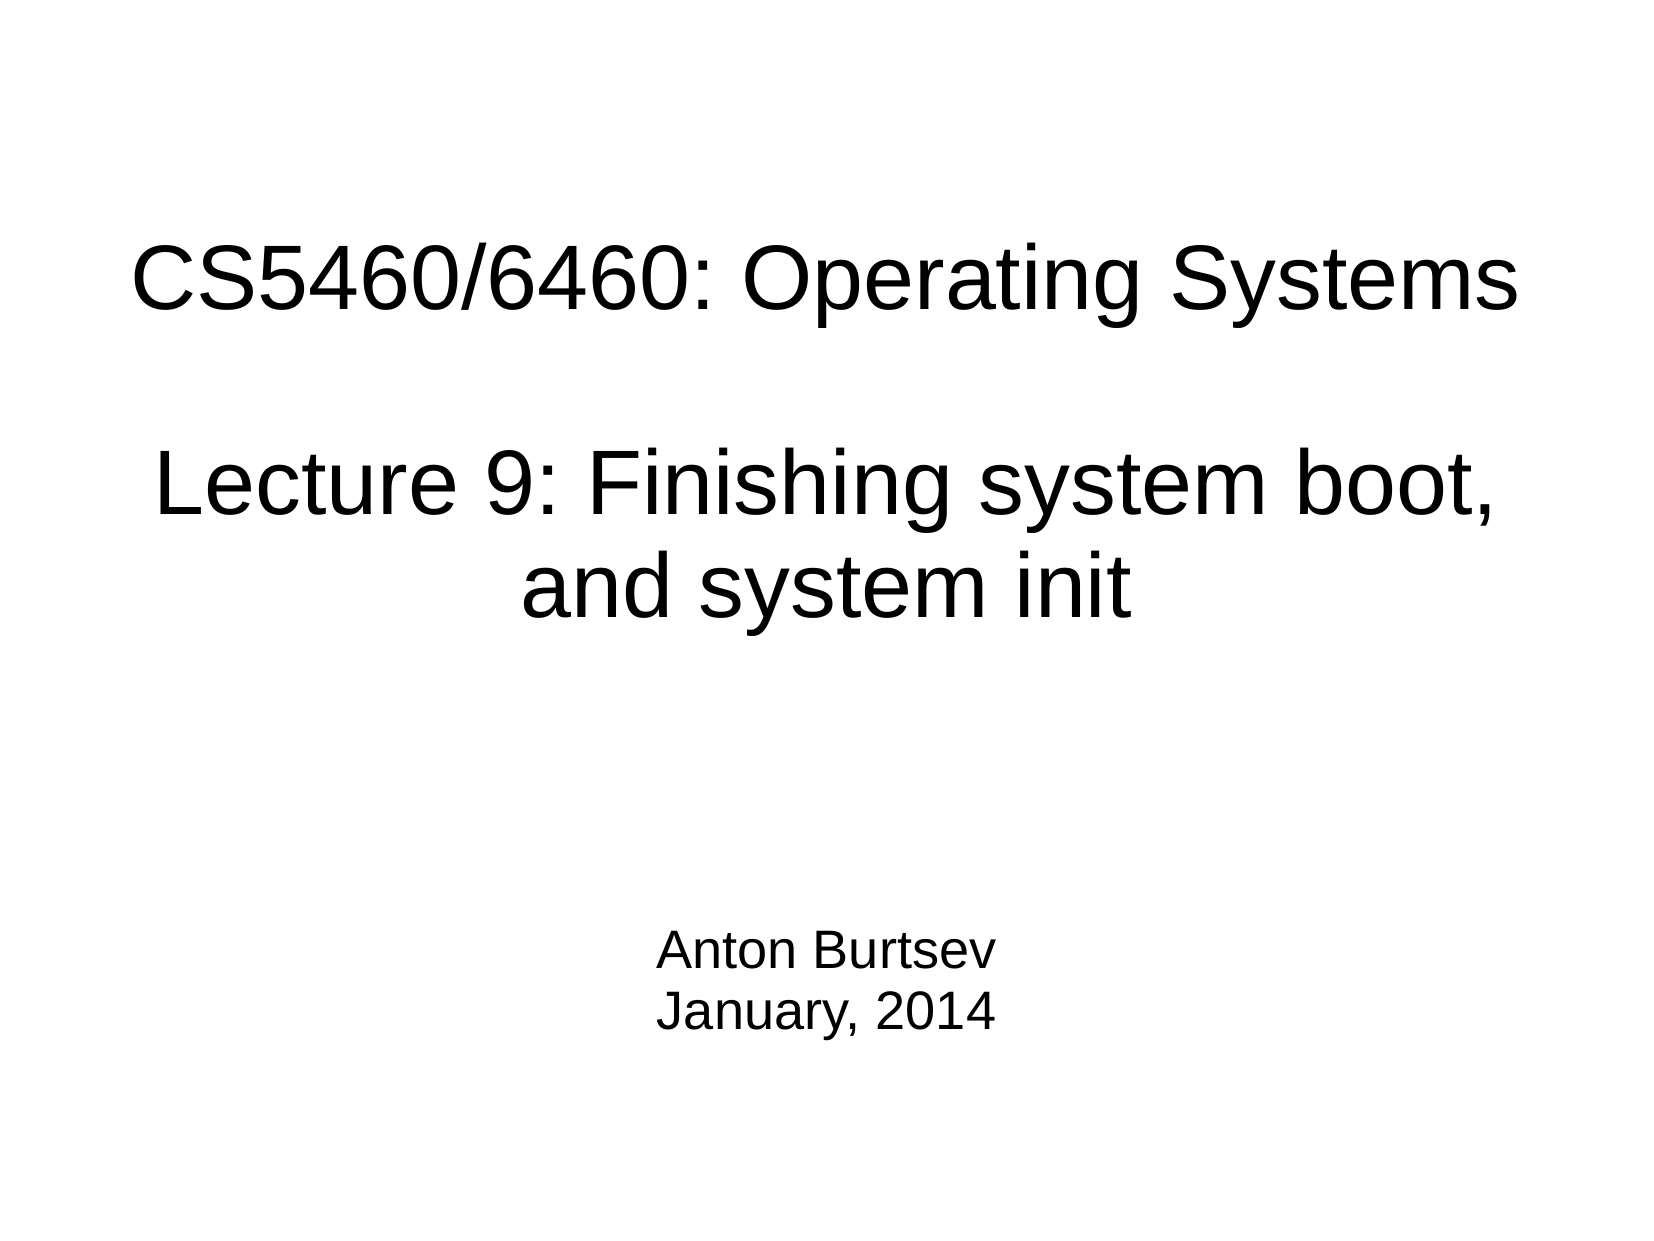

# CS5460/6460: Operating Systems Lecture 9: Finishing system boot, and system init
Anton Burtsev
January, 2014